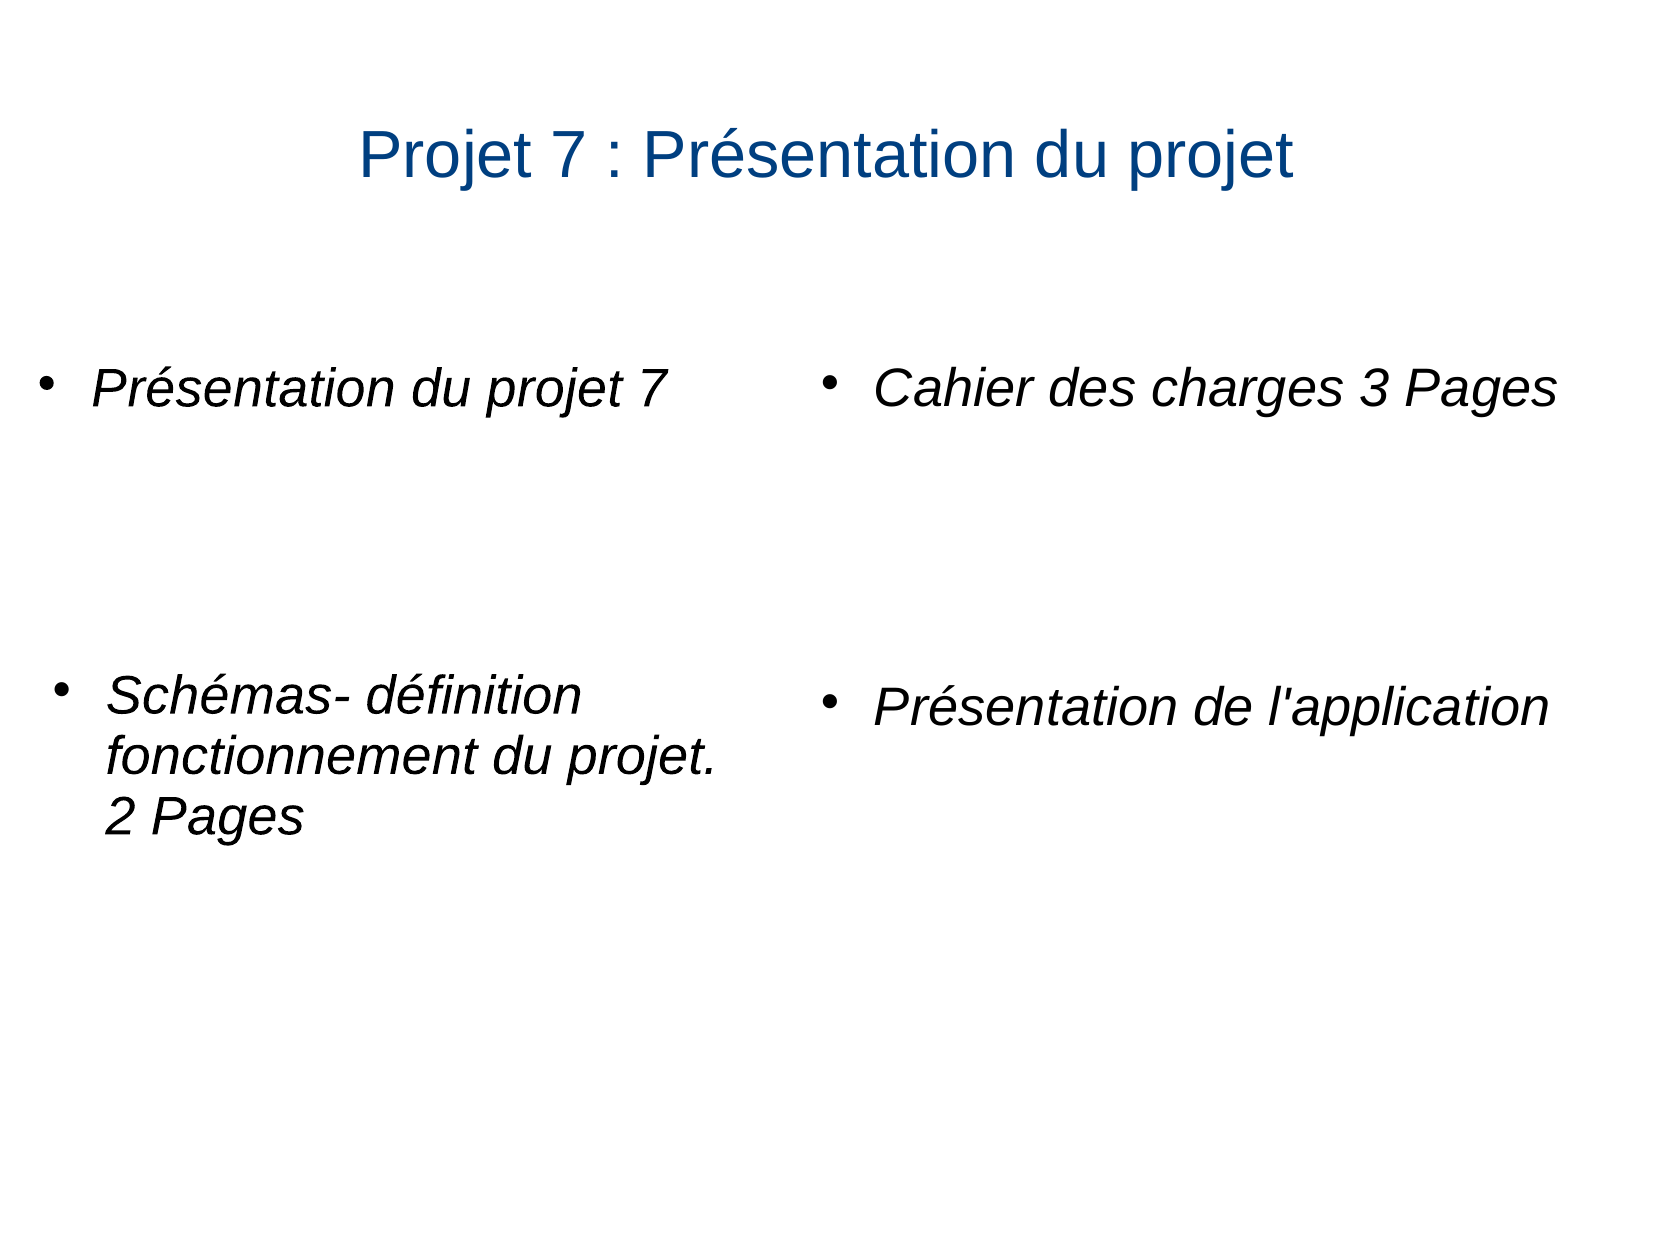

# Projet 7 : Présentation du projet
Présentation du projet 7
Cahier des charges 3 Pages
Schémas- définition fonctionnement du projet. 2 Pages
Présentation de l'application